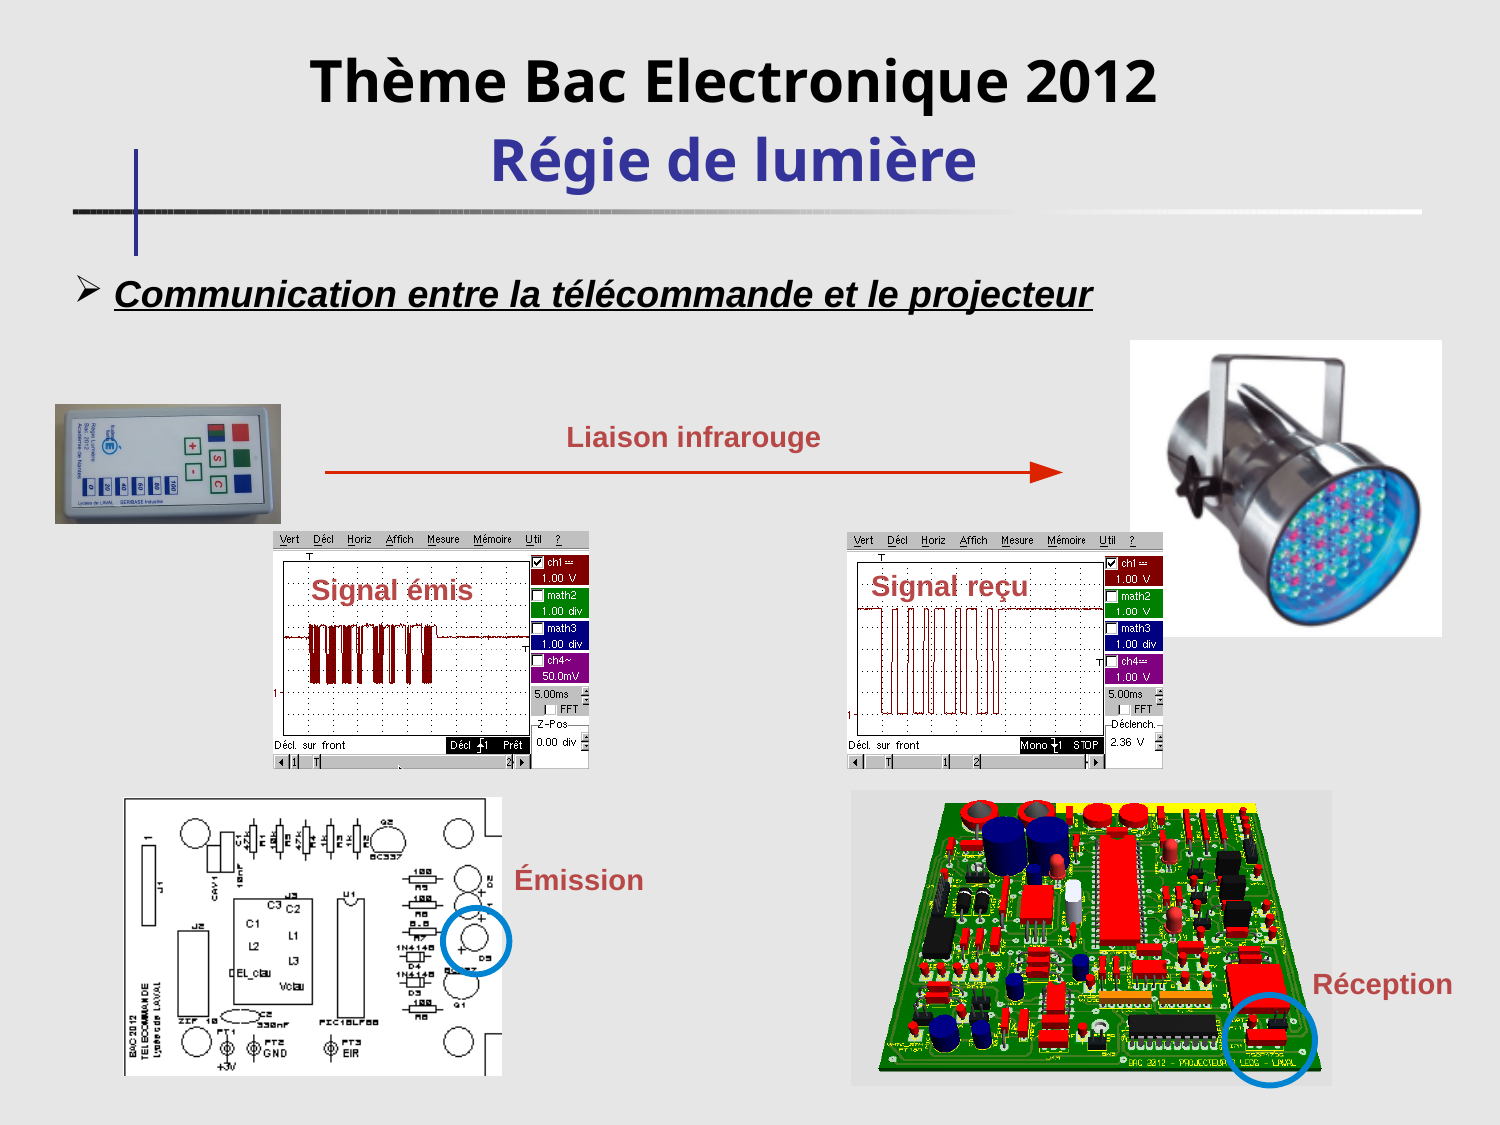

Thème Bac Electronique 2012
Régie de lumière
 Communication entre la télécommande et le projecteur
Liaison infrarouge
Signal reçu
Signal émis
Émission
Réception